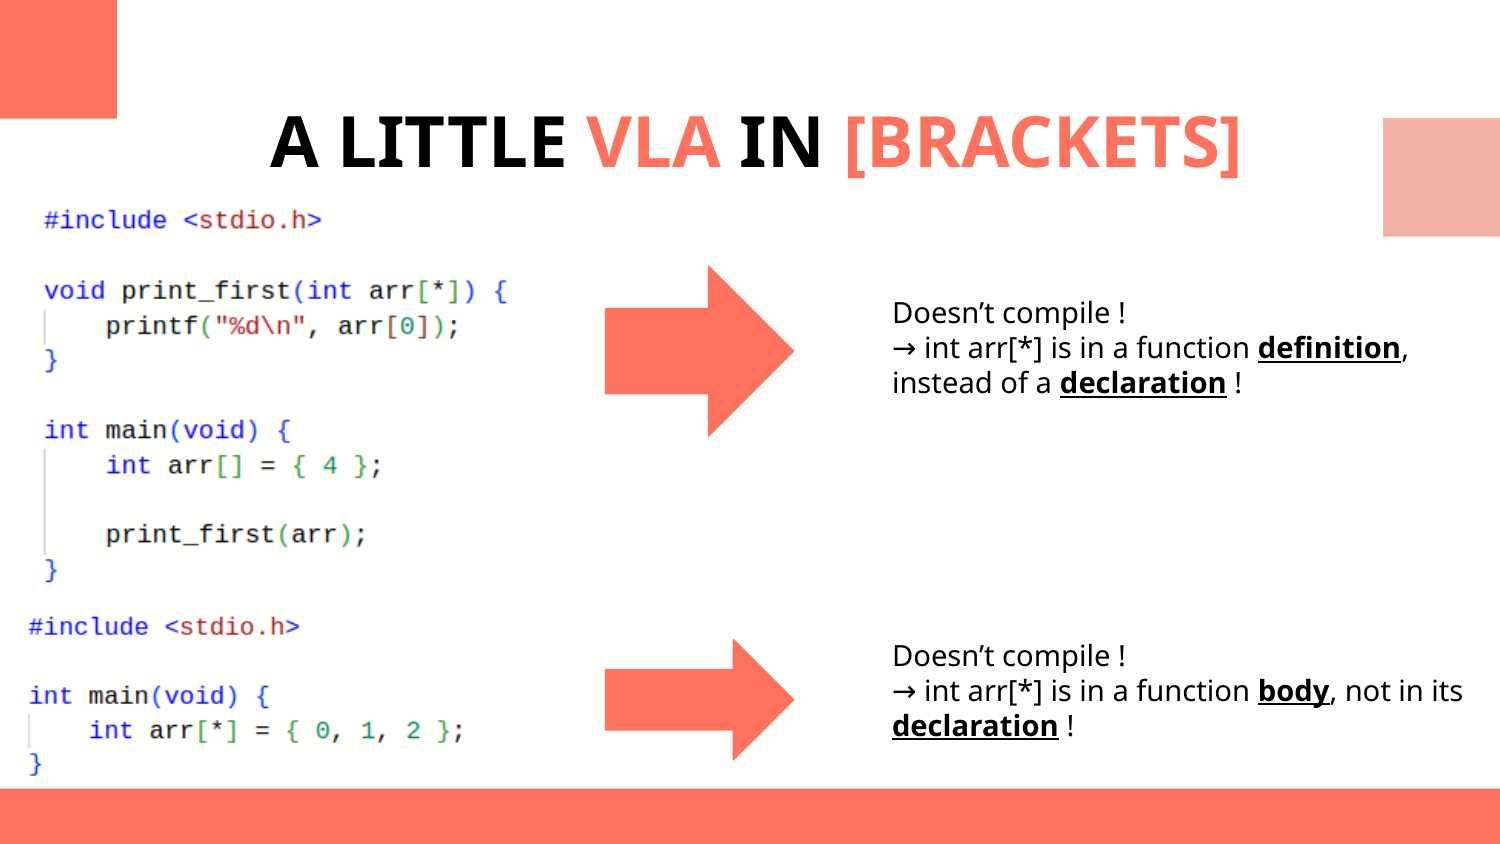

# A LITTLE VLA IN [BRACKETS]
Doesn’t compile !
→ int arr[*] is in a function definition, instead of a declaration !
Doesn’t compile !
→ int arr[*] is in a function body, not in its declaration !